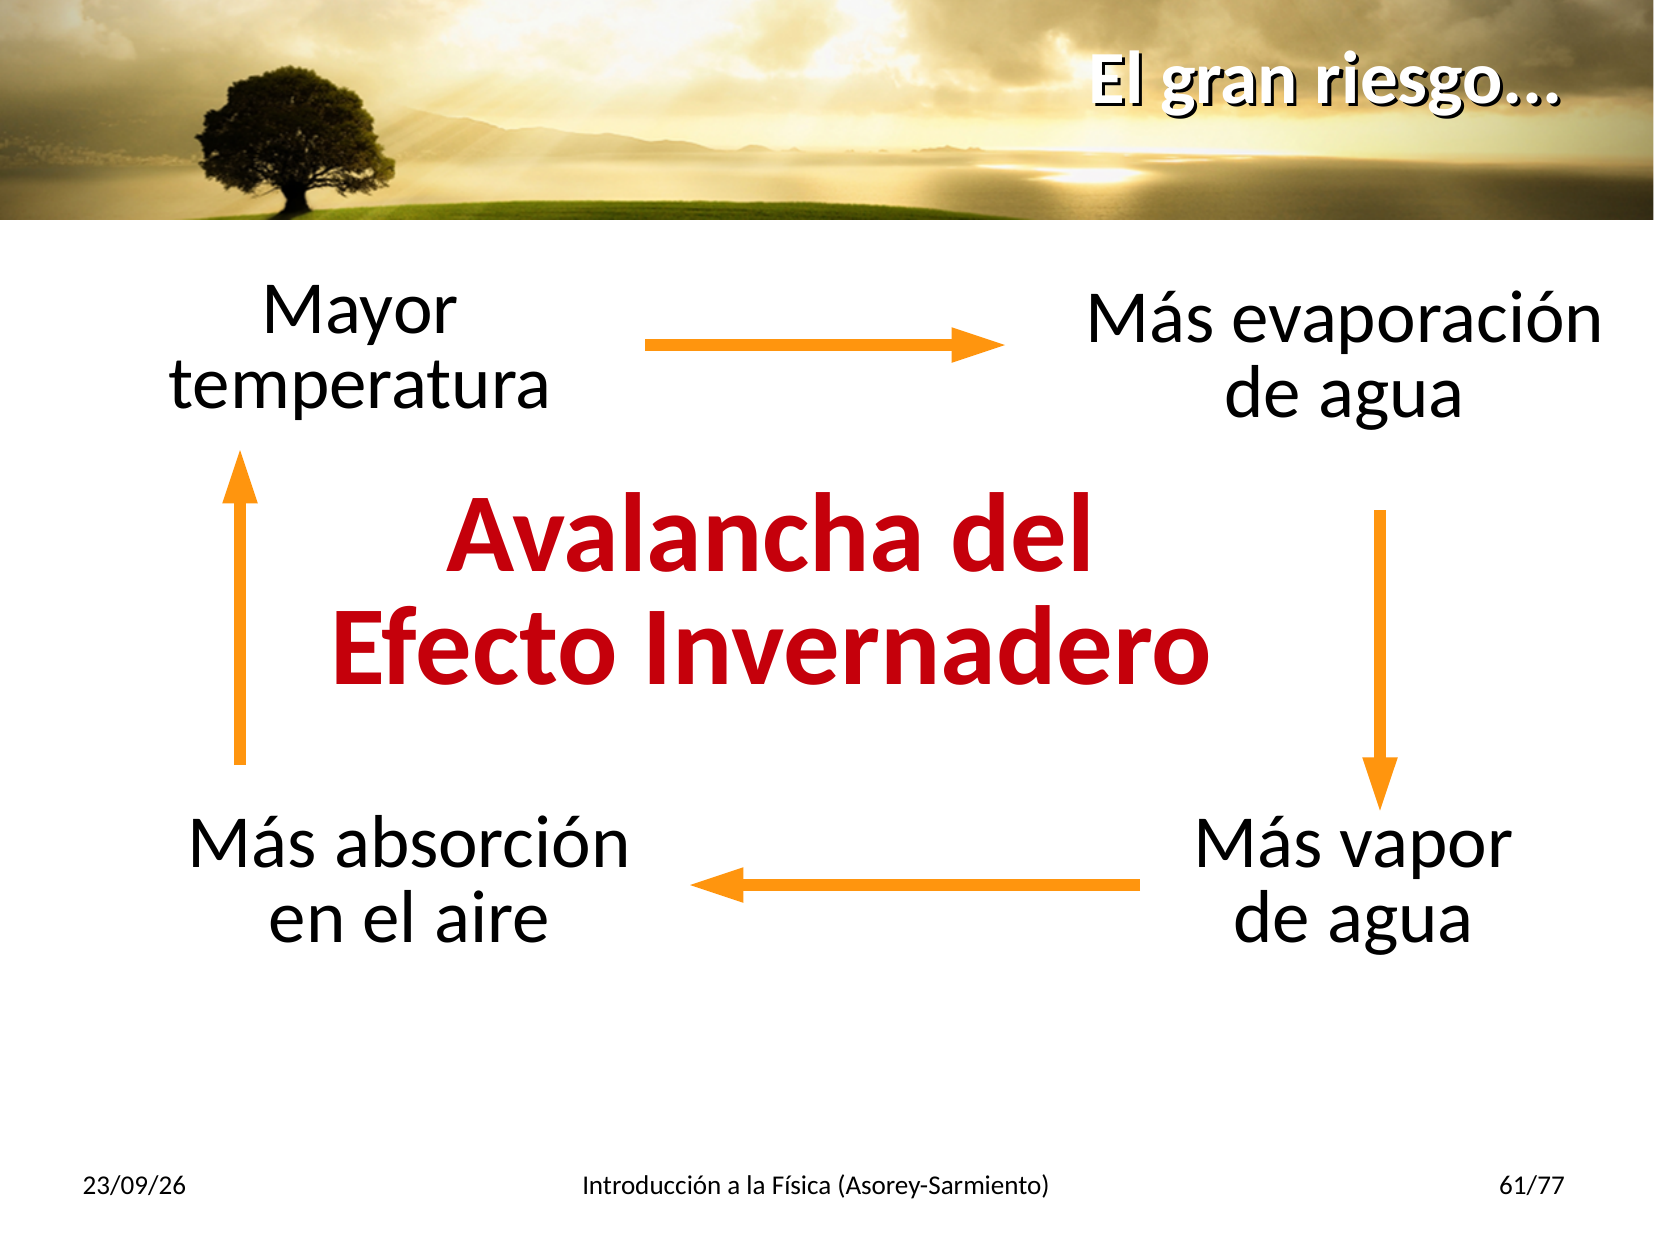

# El gran riesgo...
Mayor temperatura
Más evaporación
de agua
Avalancha del
Efecto Invernadero
Más absorción
en el aire
Más vapor
de agua
Introducción a la Física (Asorey-Sarmiento)
61